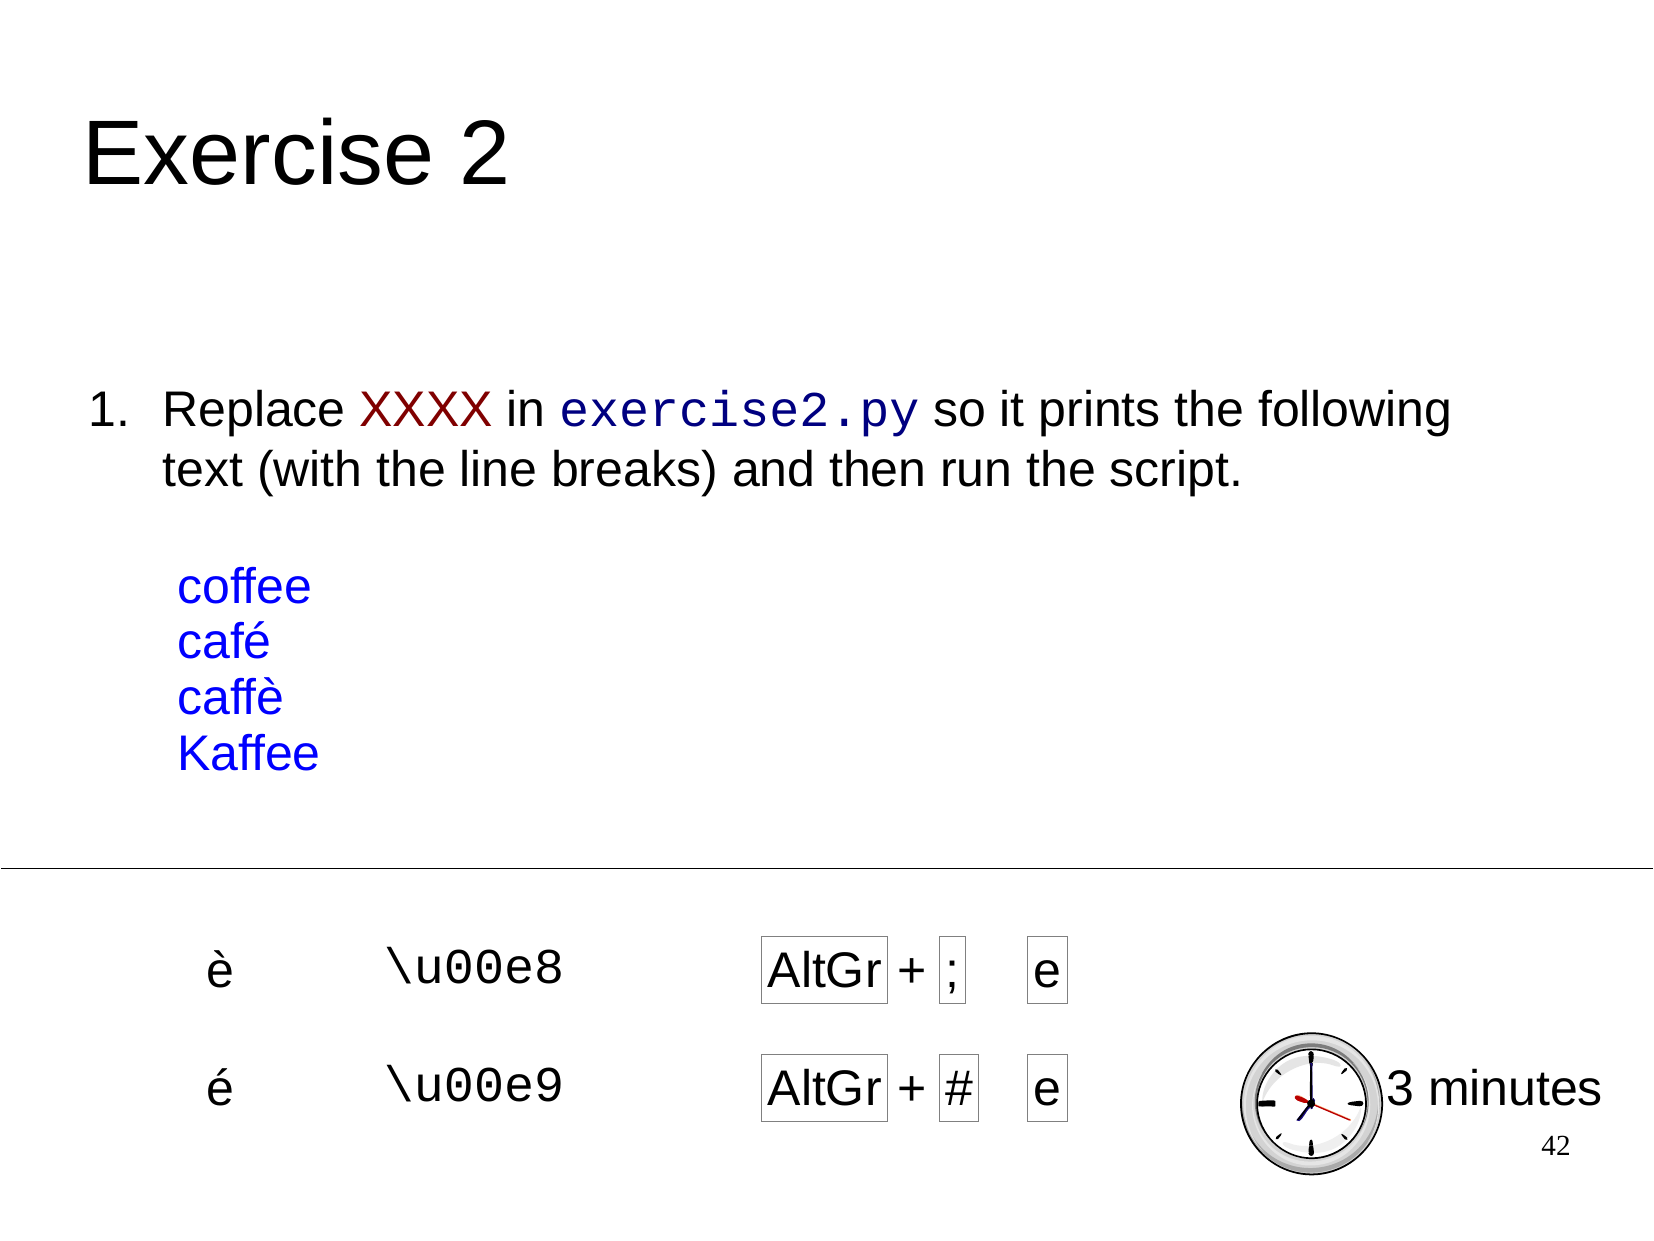

# Exercise 2
1. 	Replace XXXX in exercise2.py so it prints the following
	text (with the line breaks) and then run the script.
coffee
café
caffè
Kaffee
e
;
è
\u00e8
AltGr
+
3 minutes
e
#
é
\u00e9
AltGr
+
42